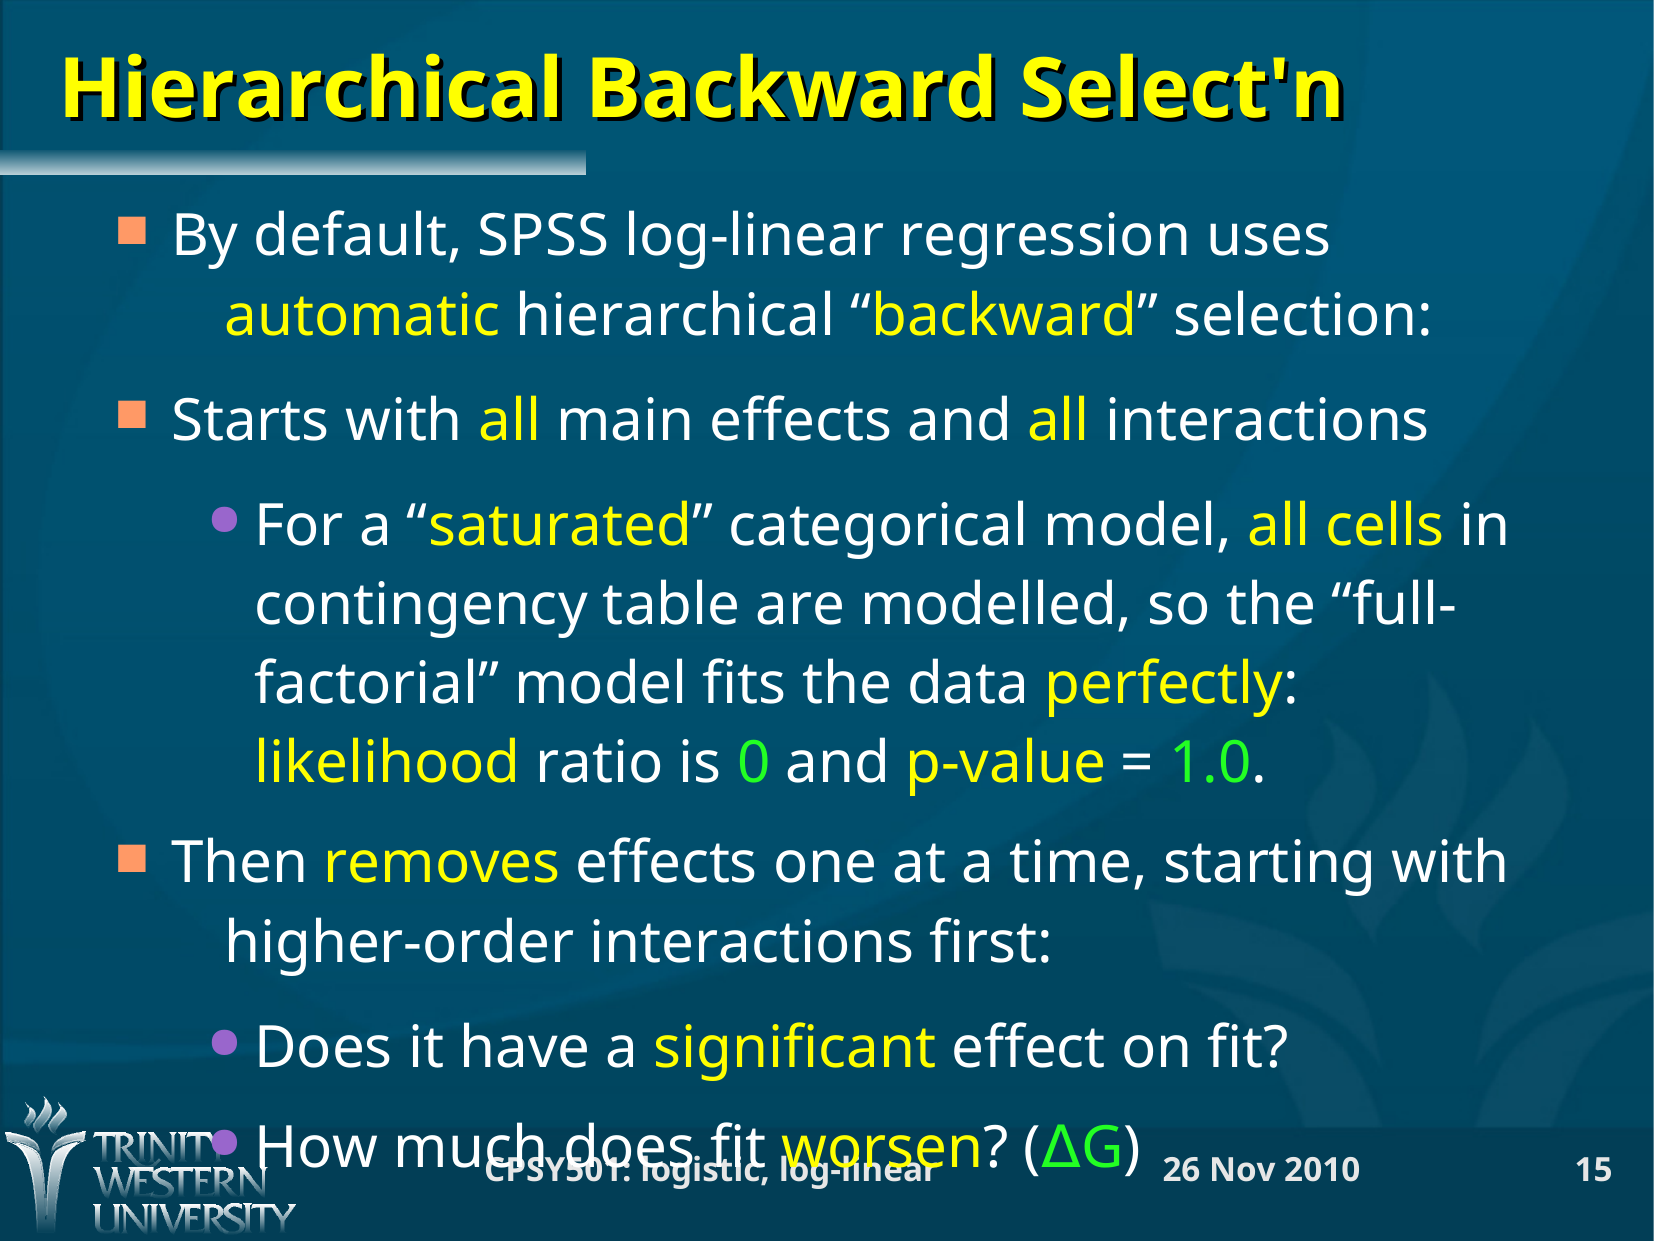

# Hierarchical Backward Select'n
By default, SPSS log-linear regression uses automatic hierarchical “backward” selection:
Starts with all main effects and all interactions
For a “saturated” categorical model, all cells in contingency table are modelled, so the “full-factorial” model fits the data perfectly: likelihood ratio is 0 and p-value = 1.0.
Then removes effects one at a time, starting with higher-order interactions first:
Does it have a significant effect on fit?
How much does fit worsen? (ΔG)
CPSY501: logistic, log-linear
26 Nov 2010
15